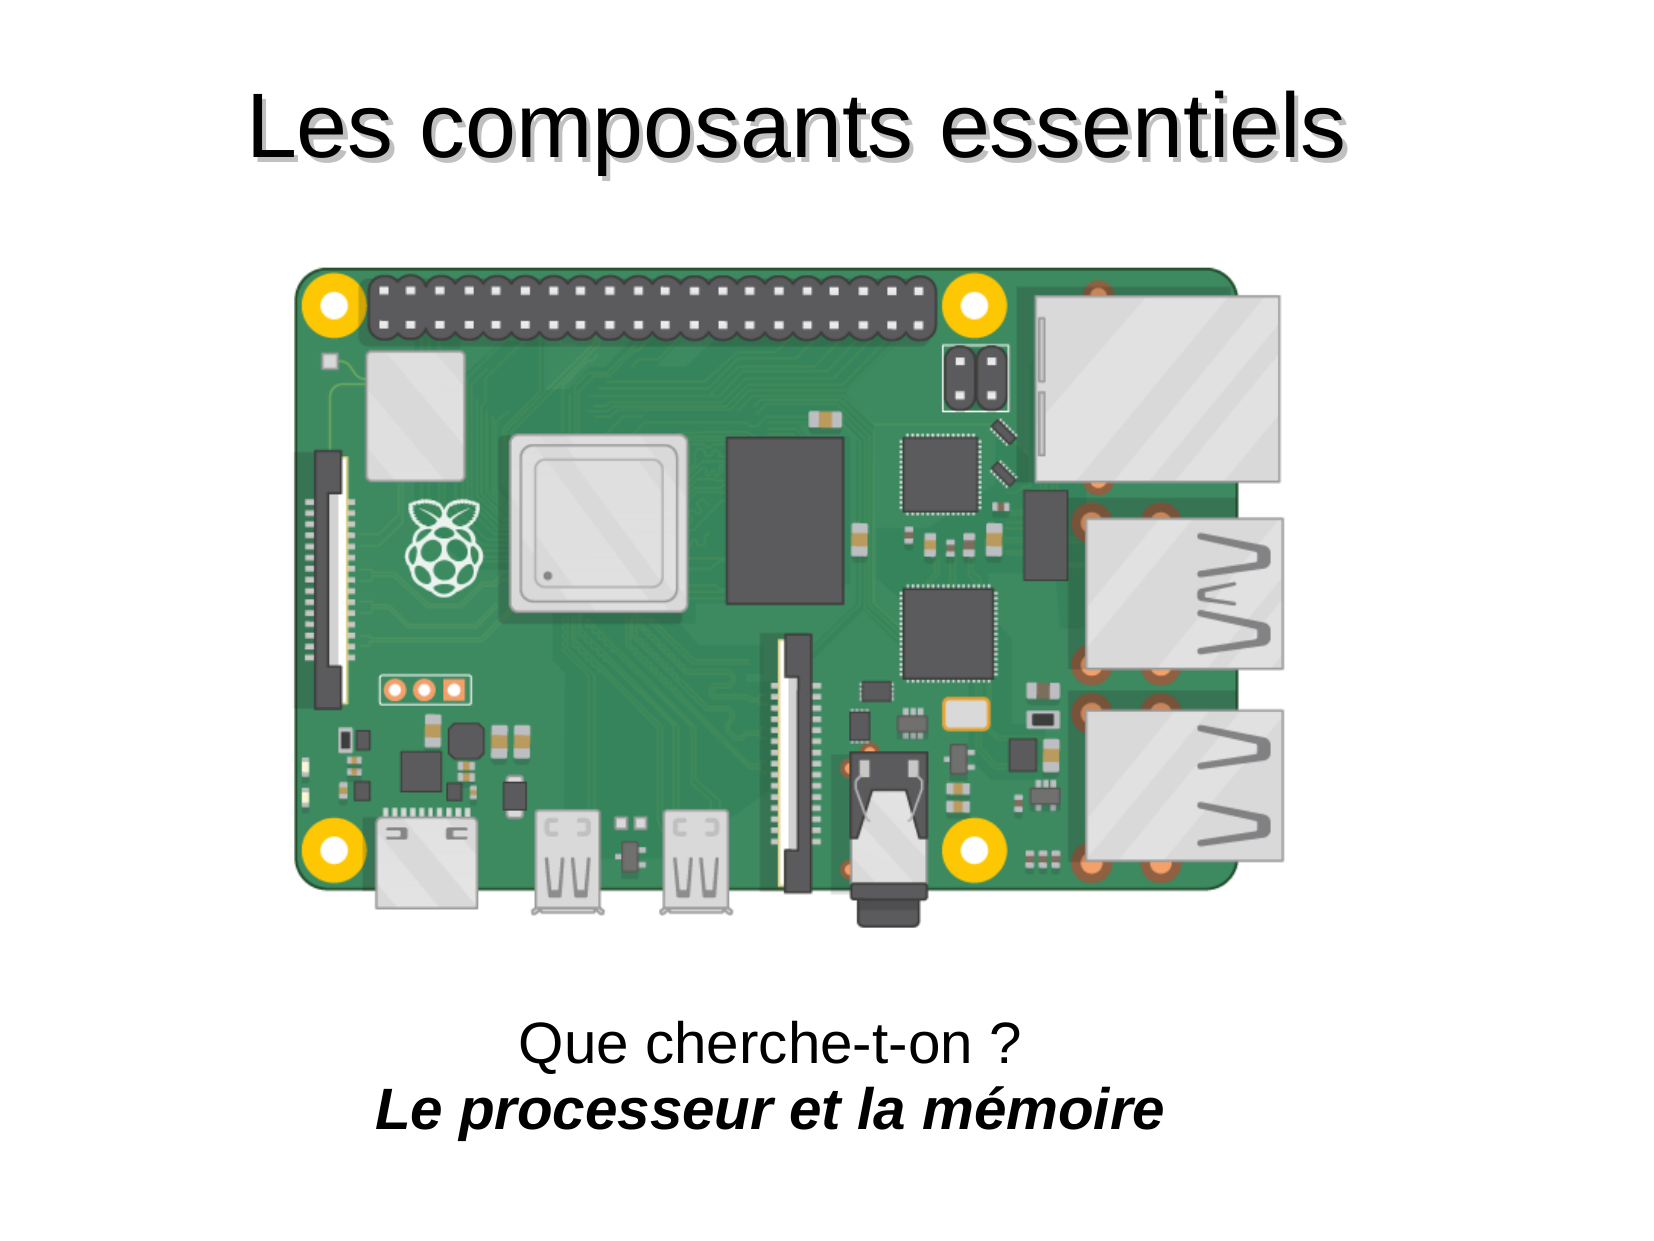

# Les composants essentiels
Que cherche-t-on ?
Le processeur et la mémoire